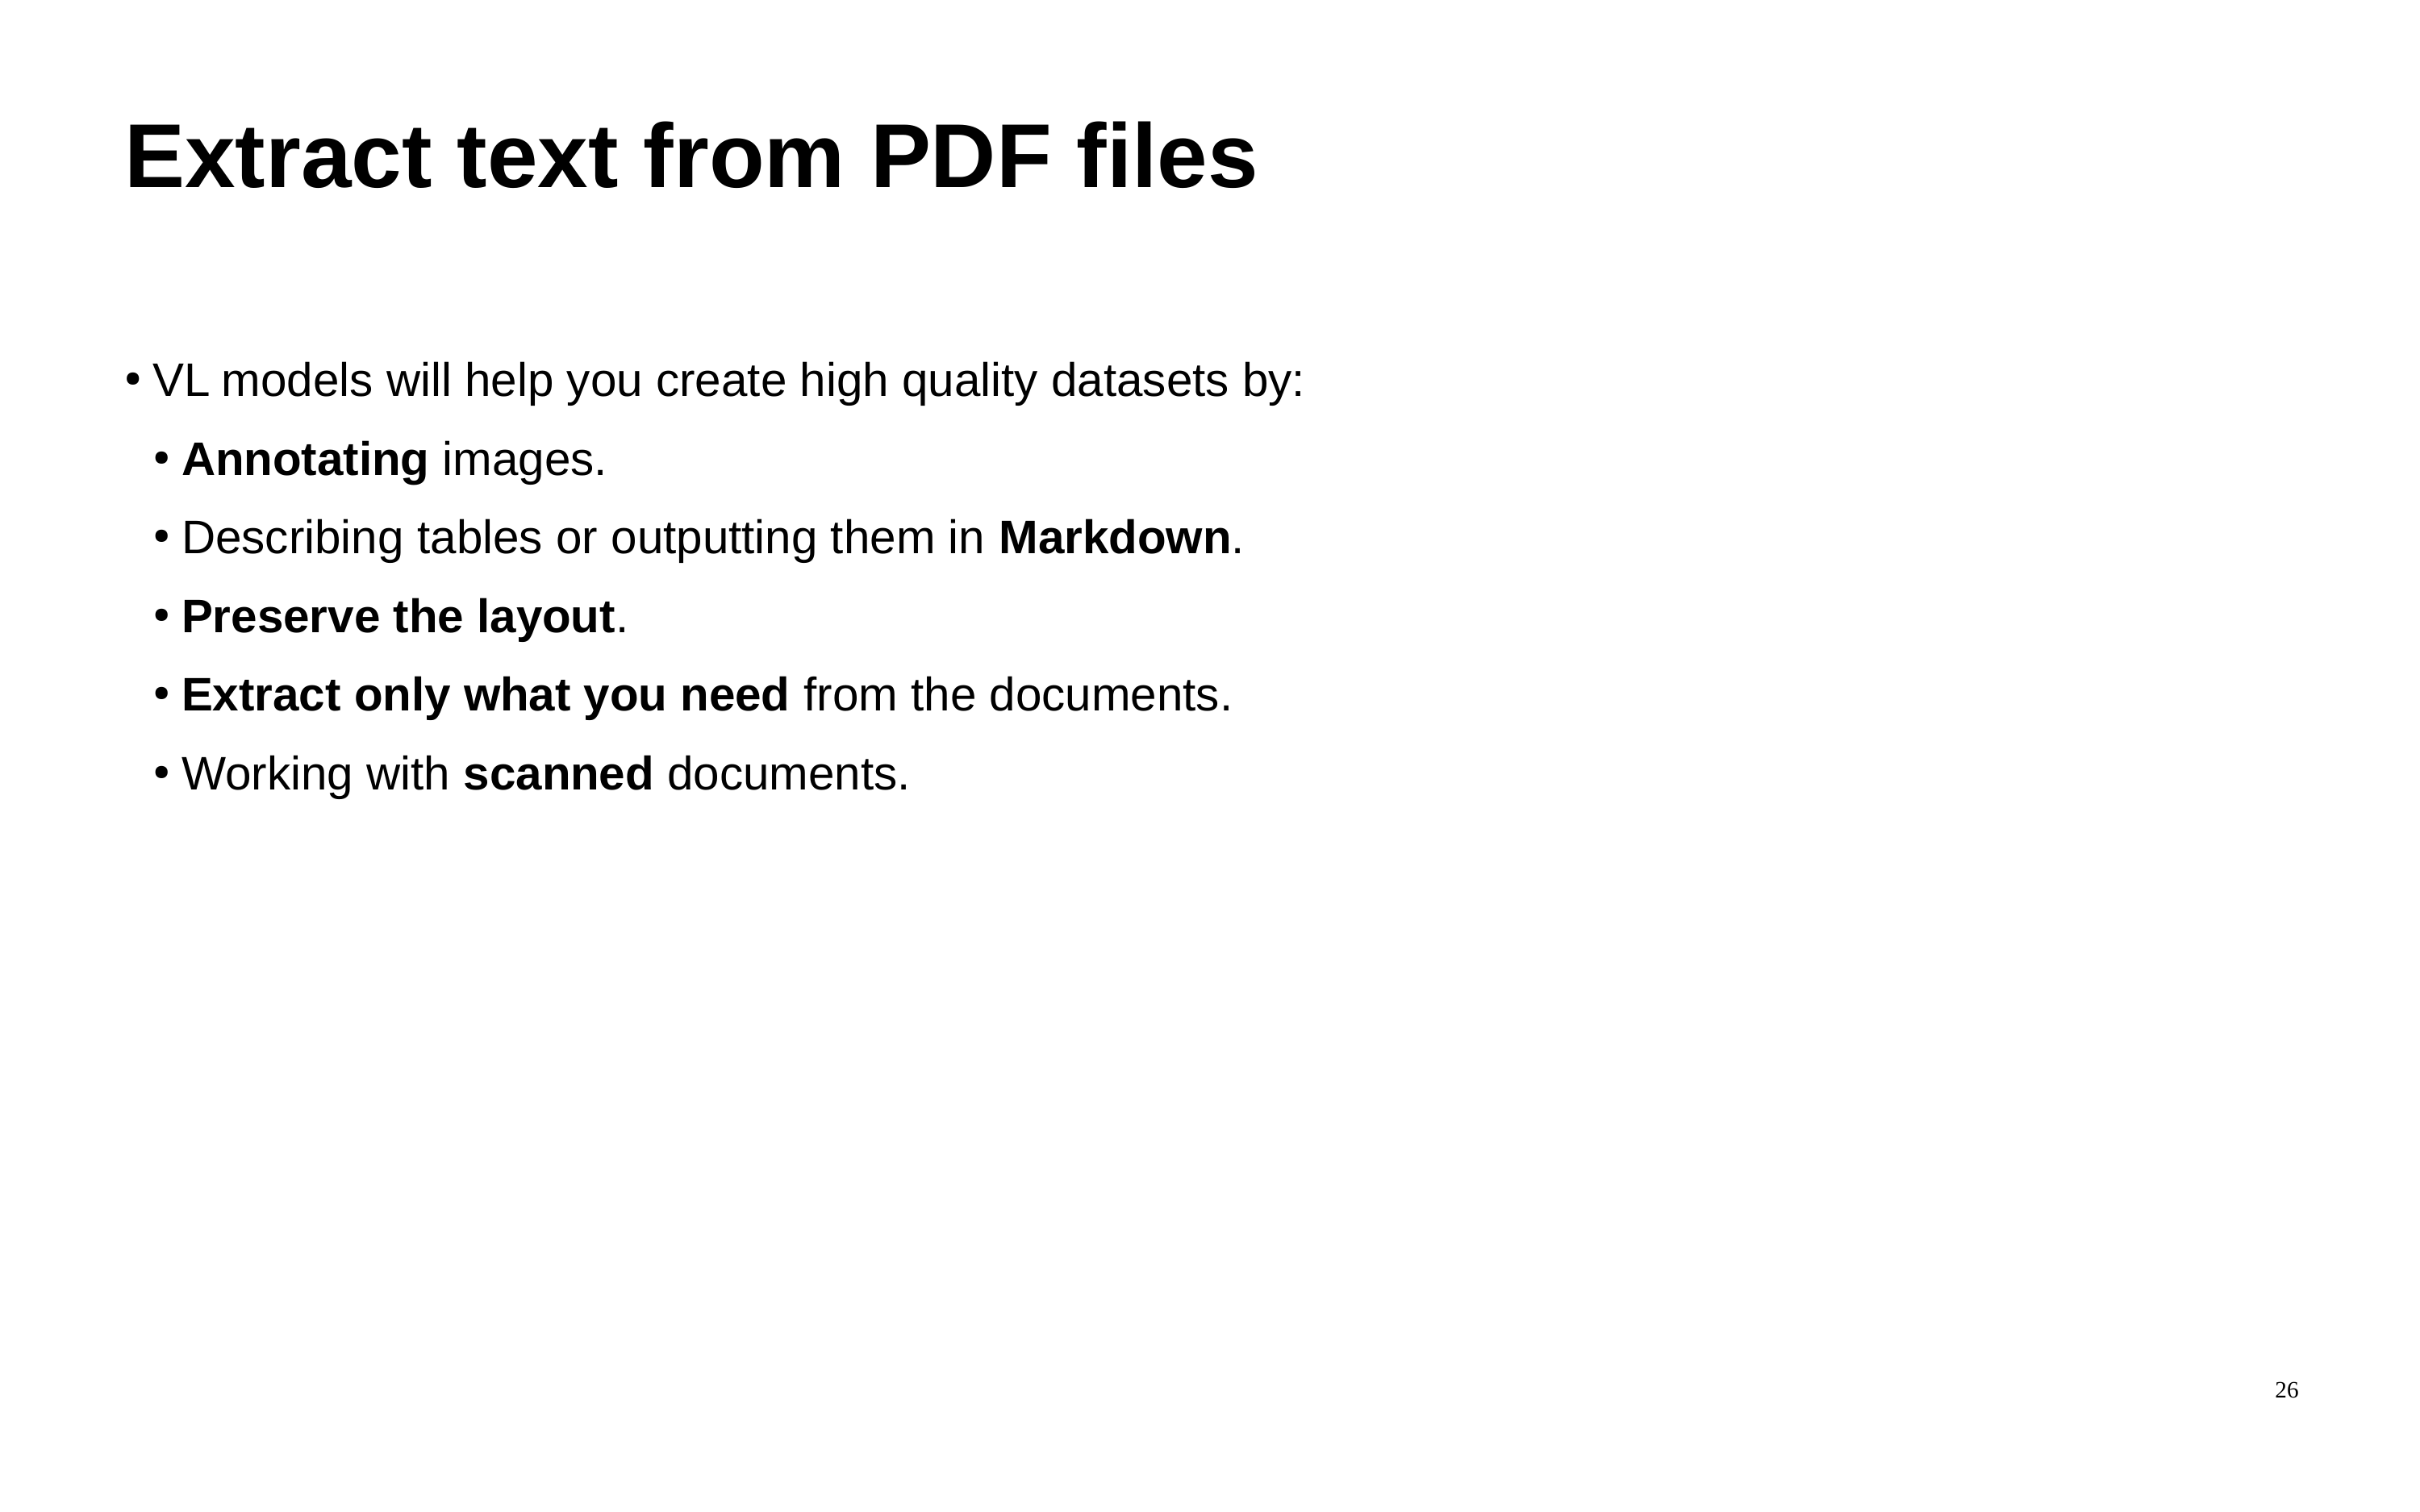

Extract text from PDF files
VL models will help you create high quality datasets by:
Annotating images.
Describing tables or outputting them in Markdown.
Preserve the layout.
Extract only what you need from the documents.
Working with scanned documents.
26